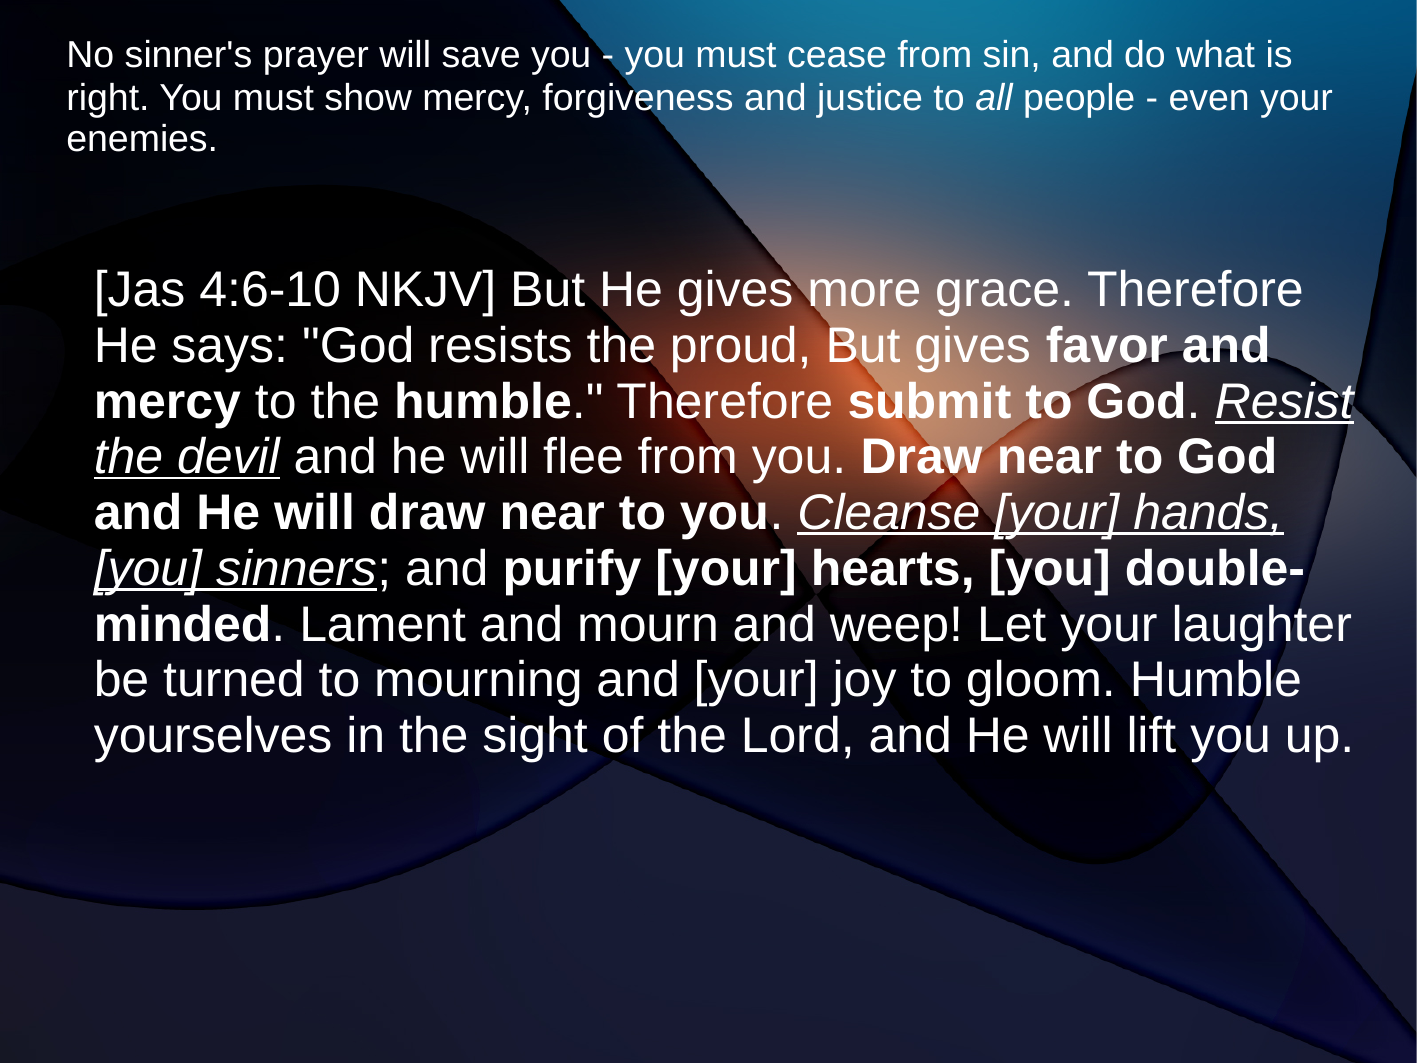

No sinner's prayer will save you - you must cease from sin, and do what is right. You must show mercy, forgiveness and justice to all people - even your enemies.
[Jas 4:6-10 NKJV] But He gives more grace. Therefore He says: "God resists the proud, But gives favor and mercy to the humble." Therefore submit to God. Resist the devil and he will flee from you. Draw near to God and He will draw near to you. Cleanse [your] hands, [you] sinners; and purify [your] hearts, [you] double-minded. Lament and mourn and weep! Let your laughter be turned to mourning and [your] joy to gloom. Humble yourselves in the sight of the Lord, and He will lift you up.